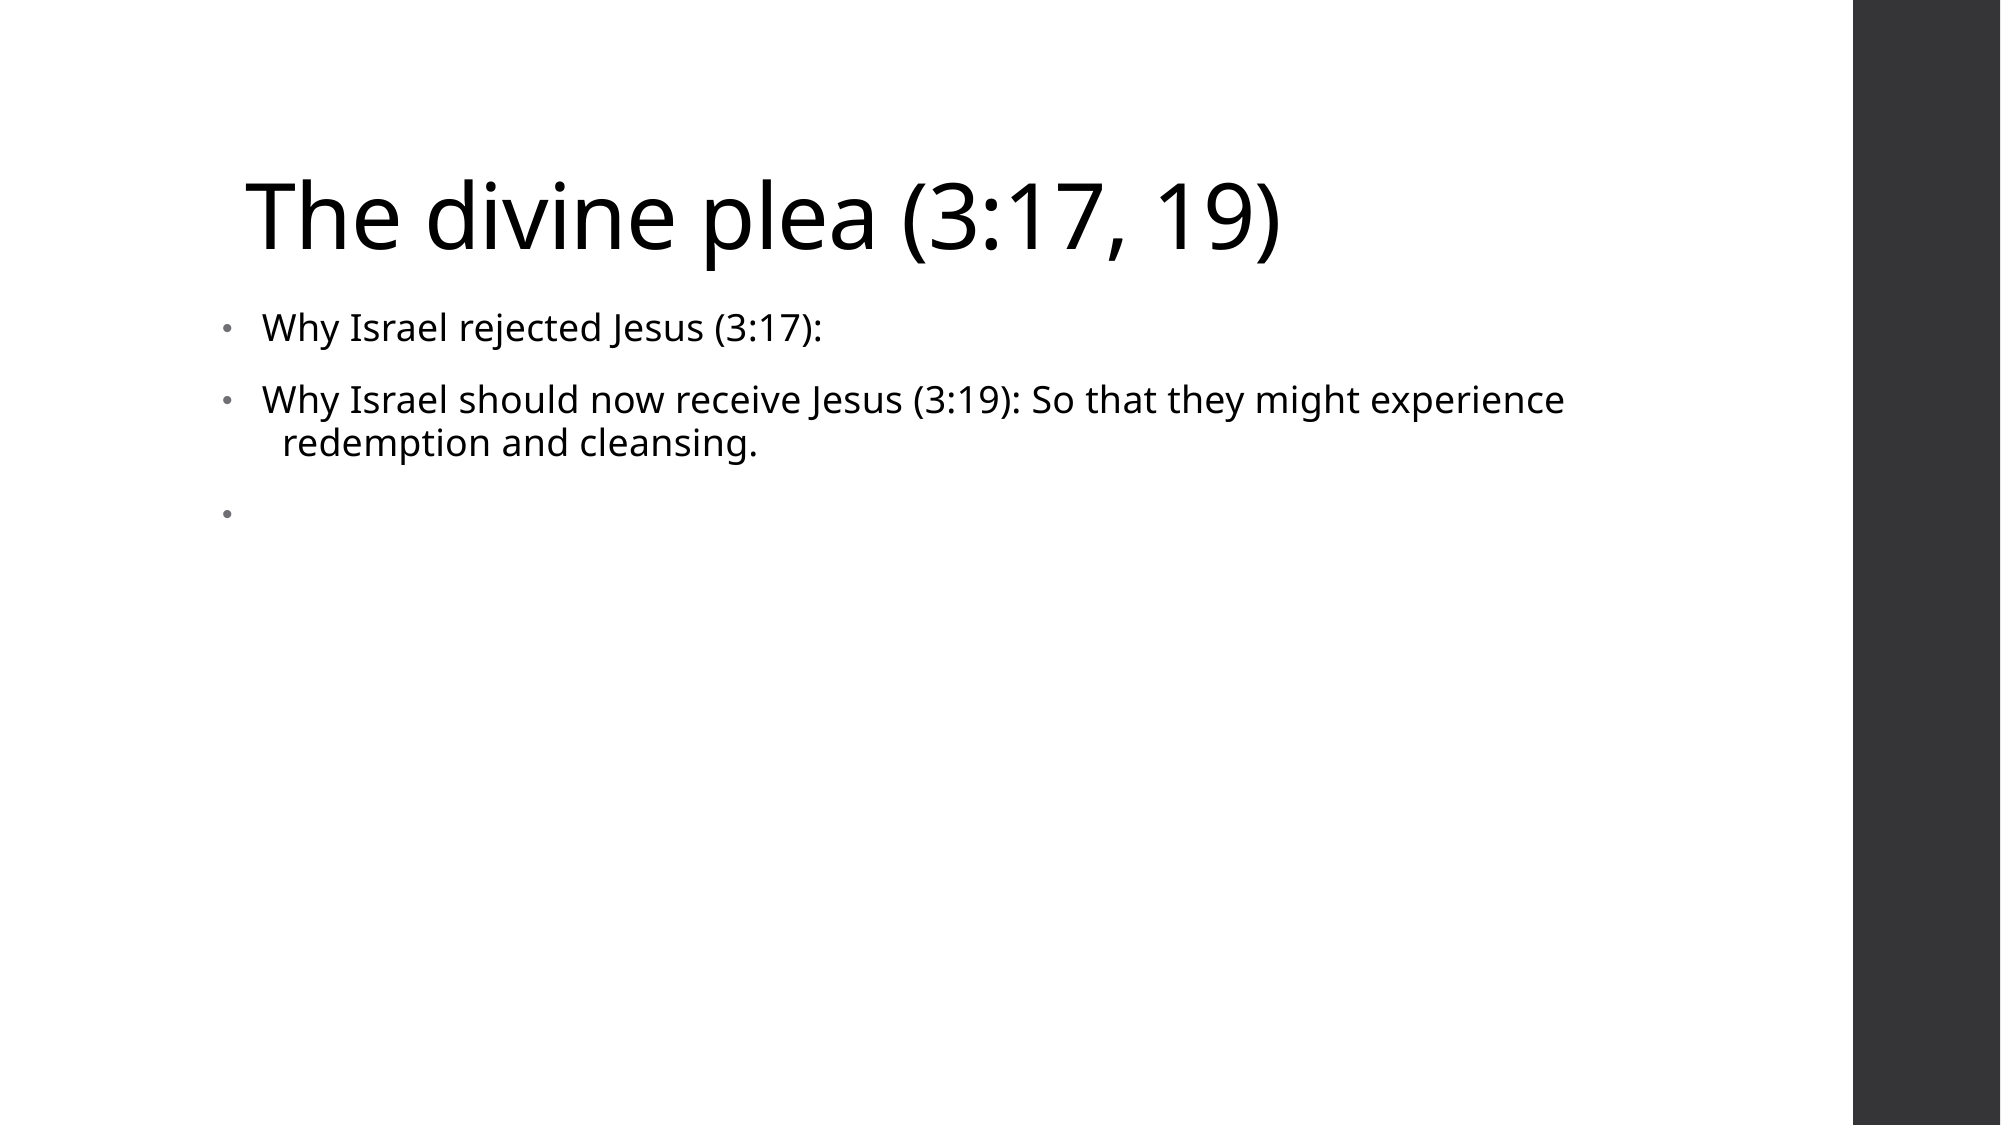

# The divine plea (3:17, 19)
 Why Israel rejected Jesus (3:17):
 Why Israel should now receive Jesus (3:19): So that they might experience redemption and cleansing.